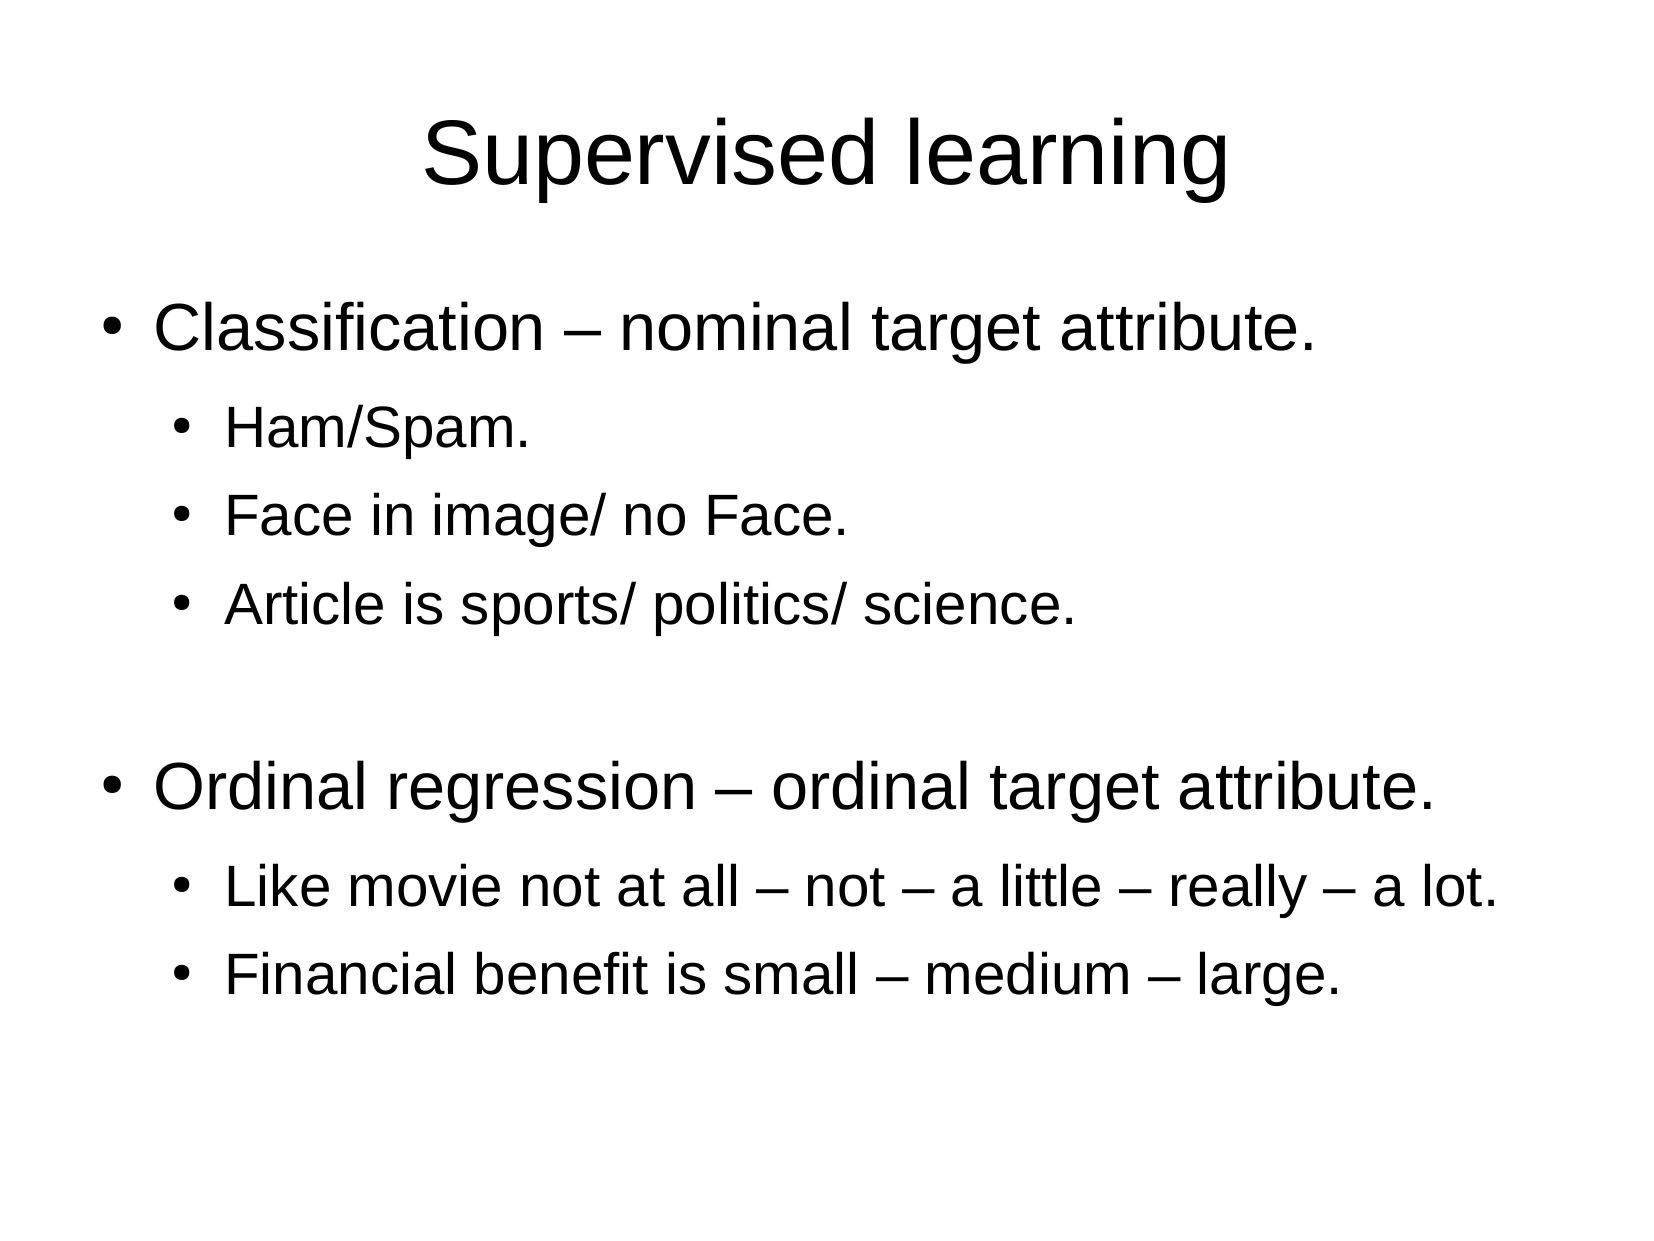

# Supervised learning
Classification – nominal target attribute.
Ham/Spam.
Face in image/ no Face.
Article is sports/ politics/ science.
Ordinal regression – ordinal target attribute.
Like movie not at all – not – a little – really – a lot.
Financial benefit is small – medium – large.